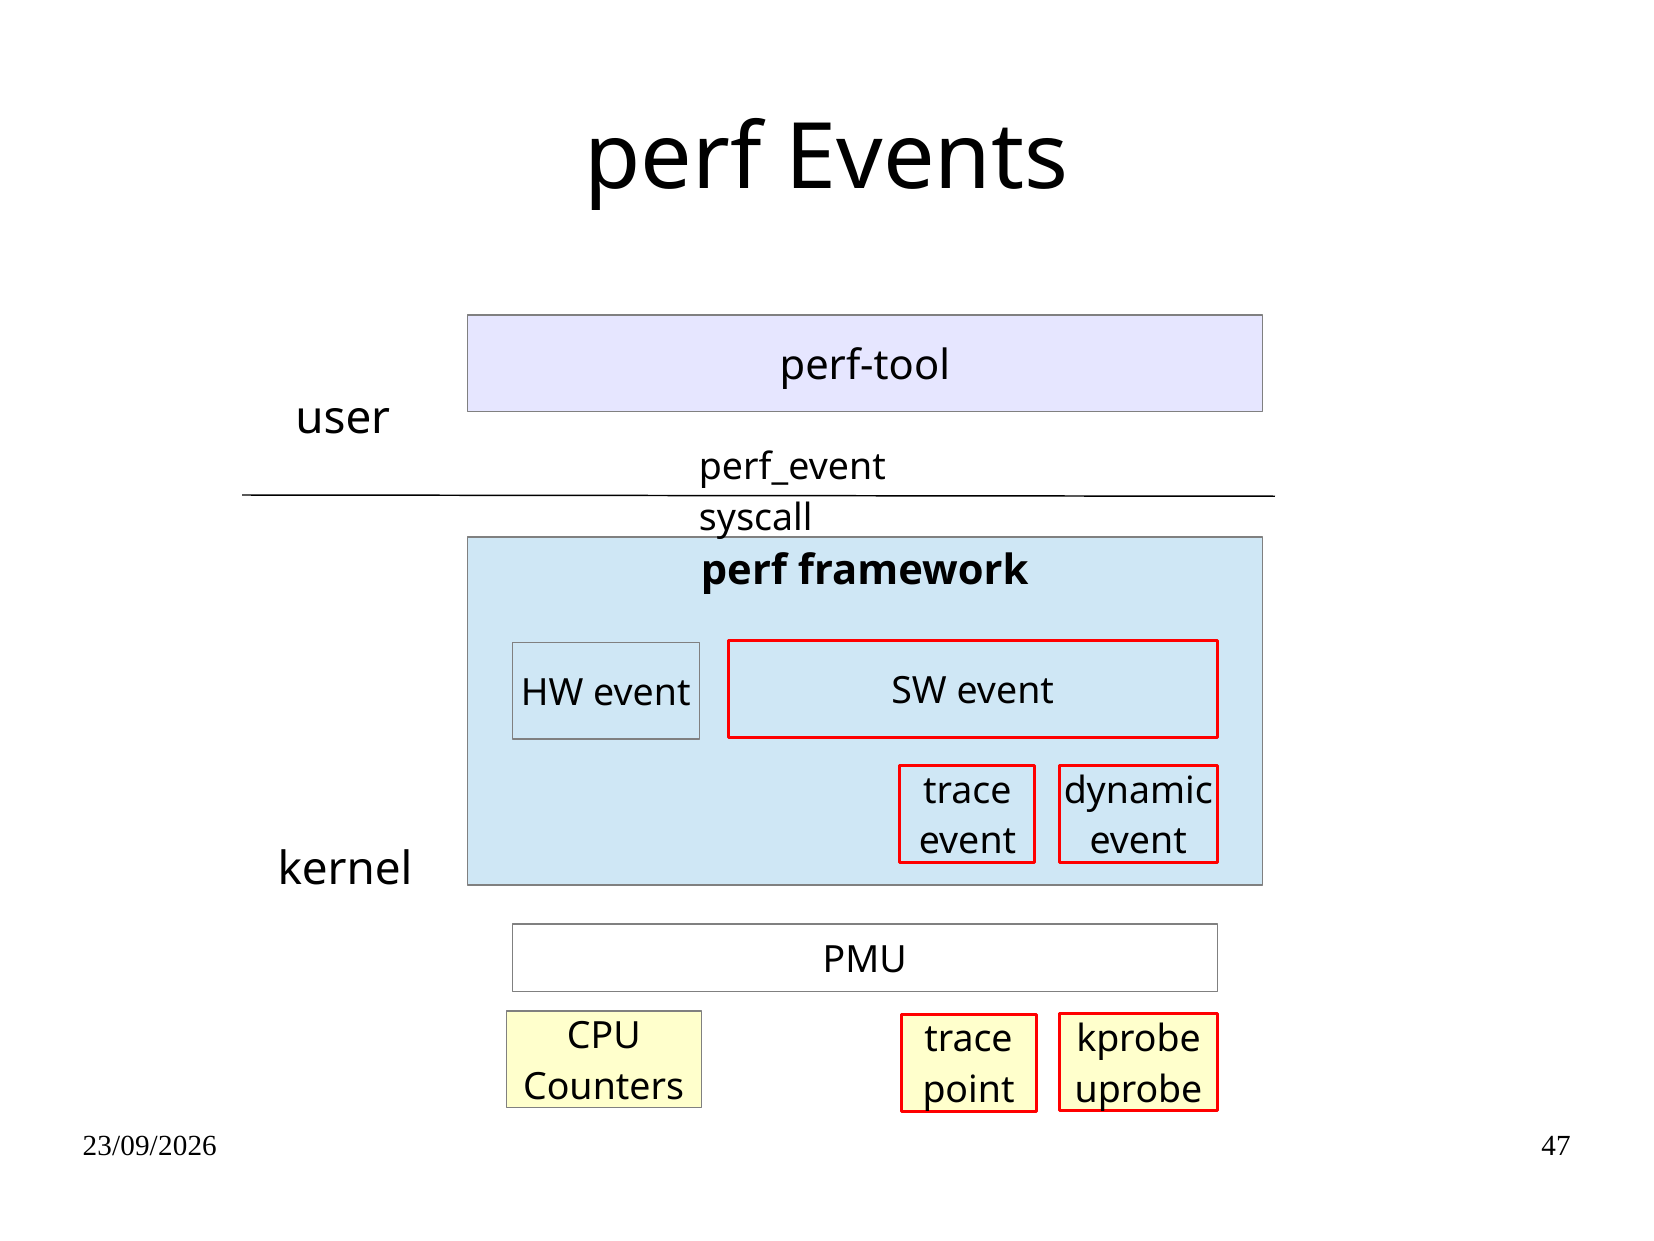

# perf Events
perf-tool
user
perf_event syscall
perf framework
SW event
HW event
trace
event
dynamic
event
kernel
PMU
CPU
Counters
kprobe
uprobe
trace
point
47